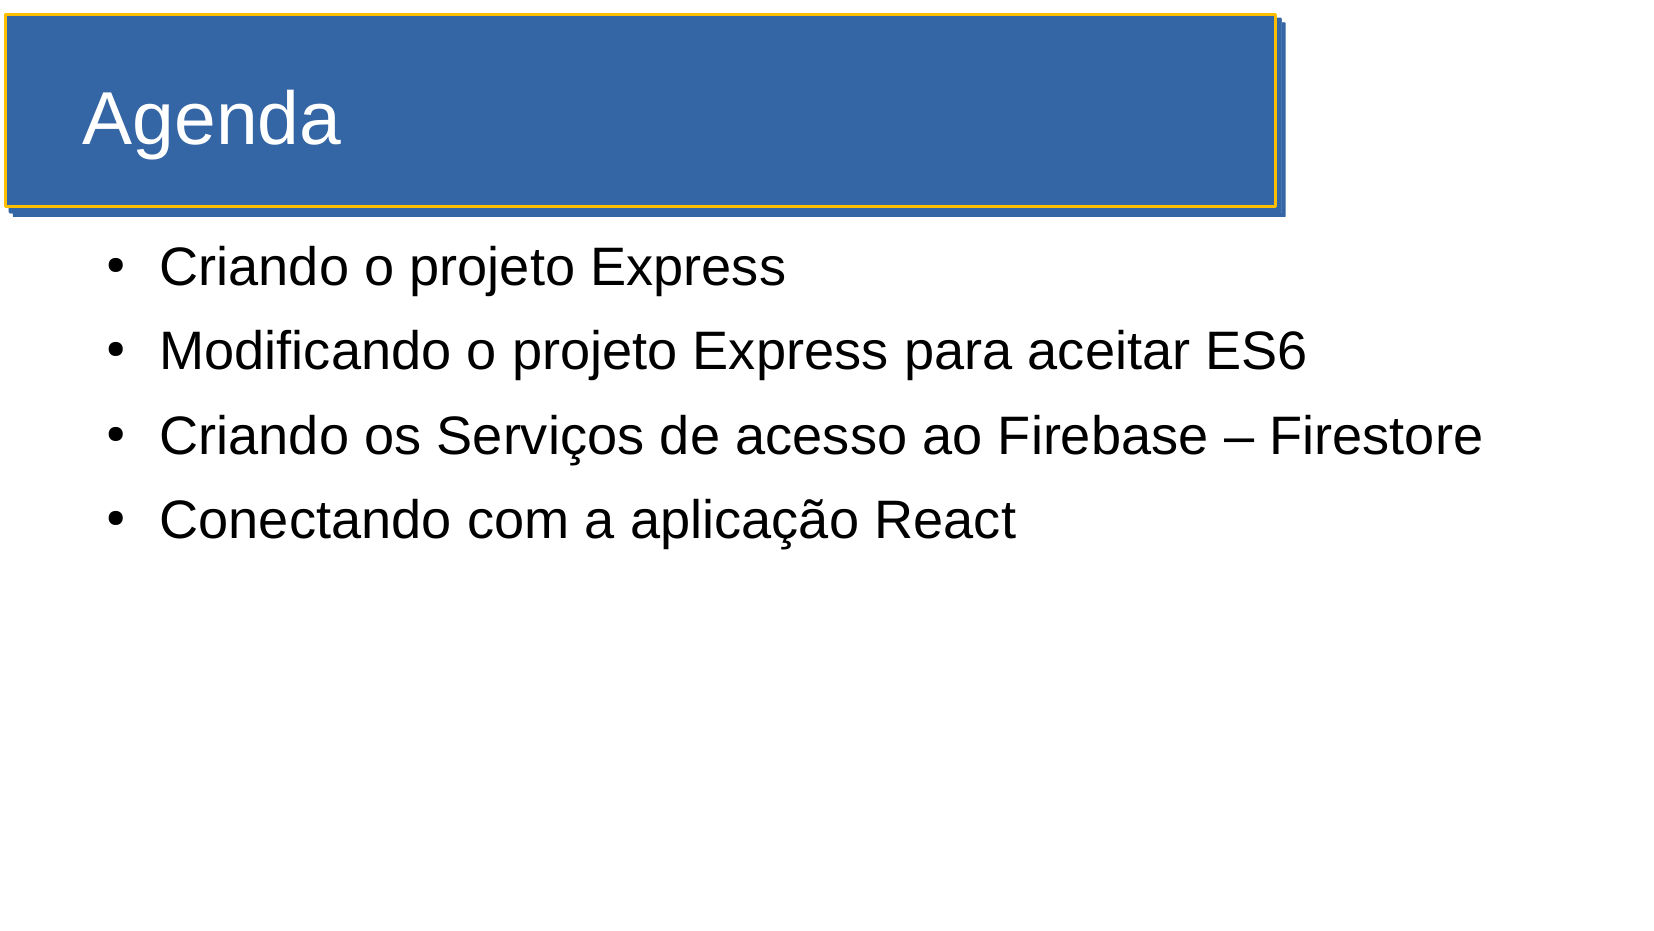

# Agenda
Criando o projeto Express
Modificando o projeto Express para aceitar ES6
Criando os Serviços de acesso ao Firebase – Firestore
Conectando com a aplicação React